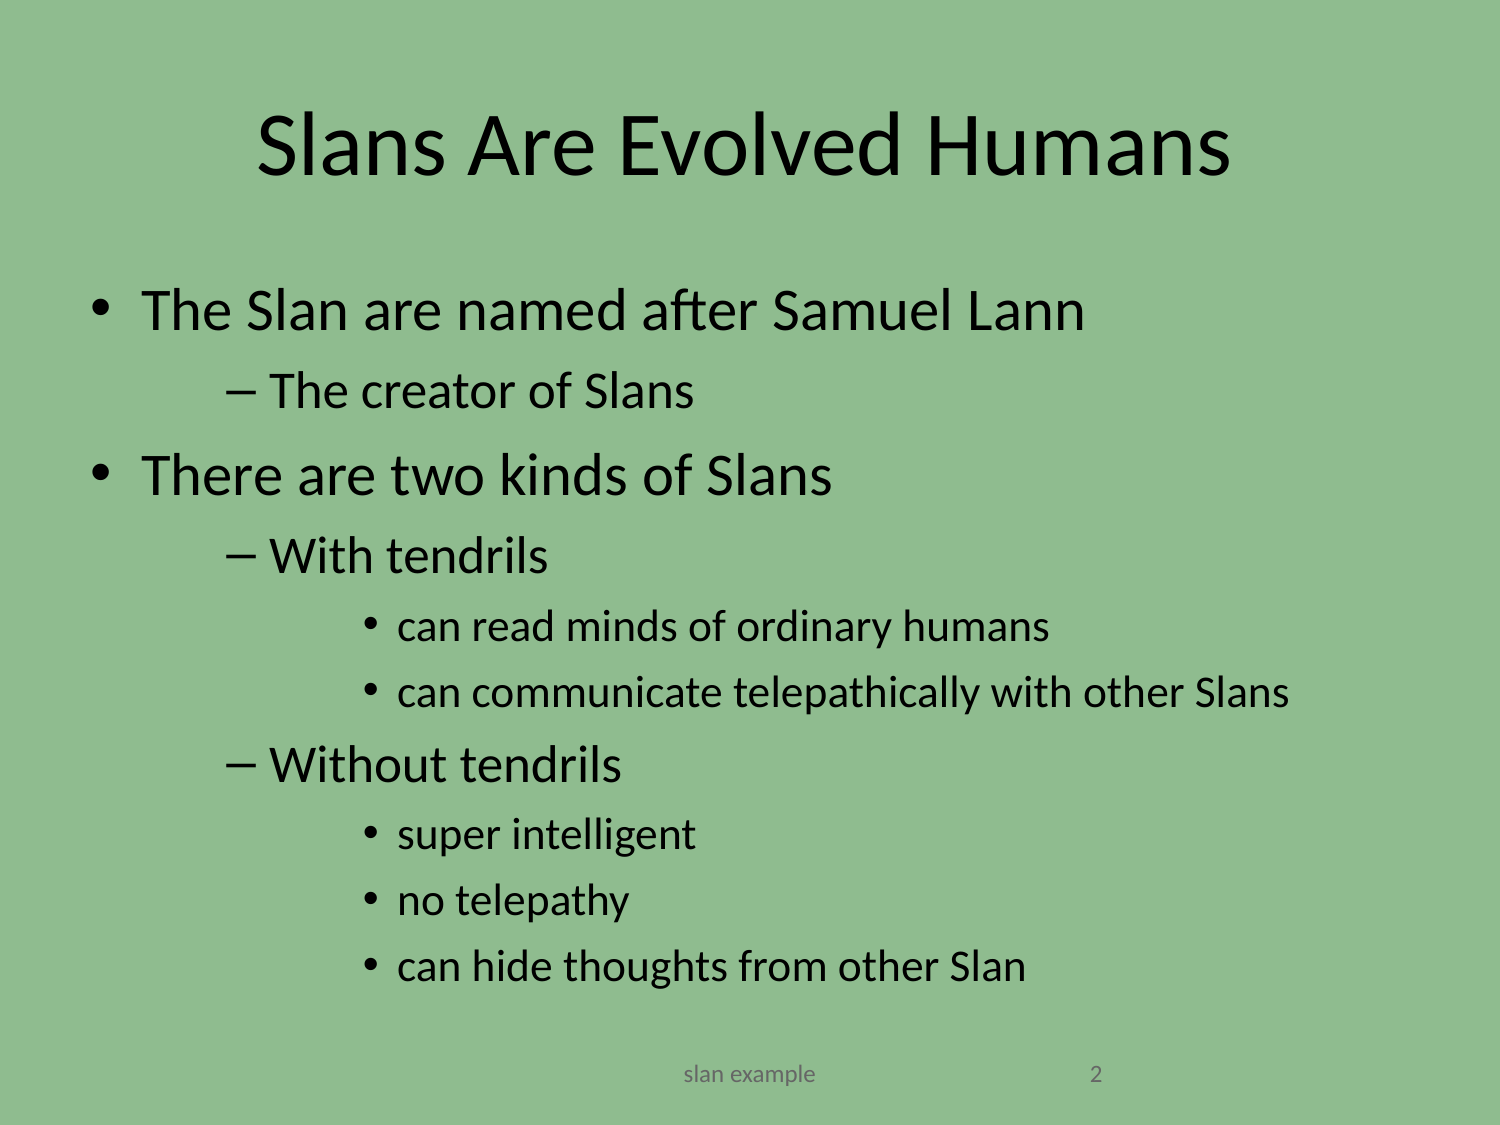

# Slans Are Evolved Humans
The Slan are named after Samuel Lann
The creator of Slans
There are two kinds of Slans
With tendrils
can read minds of ordinary humans
can communicate telepathically with other Slans
Without tendrils
super intelligent
no telepathy
can hide thoughts from other Slan
2